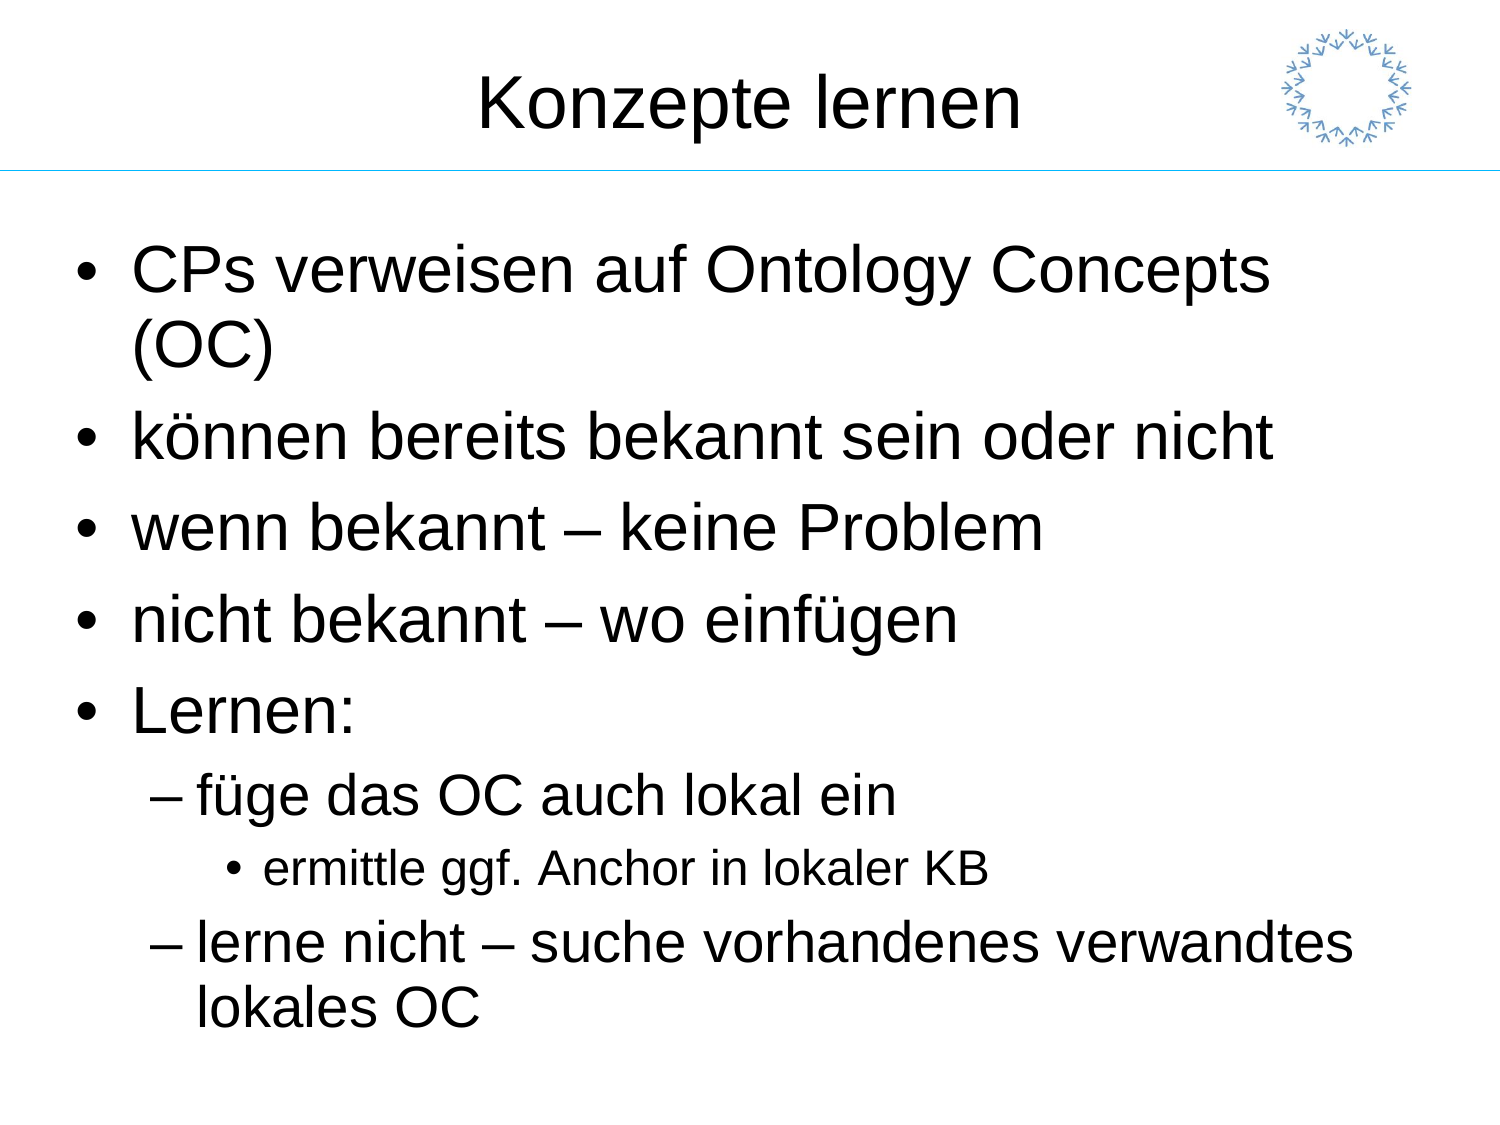

# Konzepte lernen
CPs verweisen auf Ontology Concepts (OC)
können bereits bekannt sein oder nicht
wenn bekannt – keine Problem
nicht bekannt – wo einfügen
Lernen:
füge das OC auch lokal ein
ermittle ggf. Anchor in lokaler KB
lerne nicht – suche vorhandenes verwandtes lokales OC